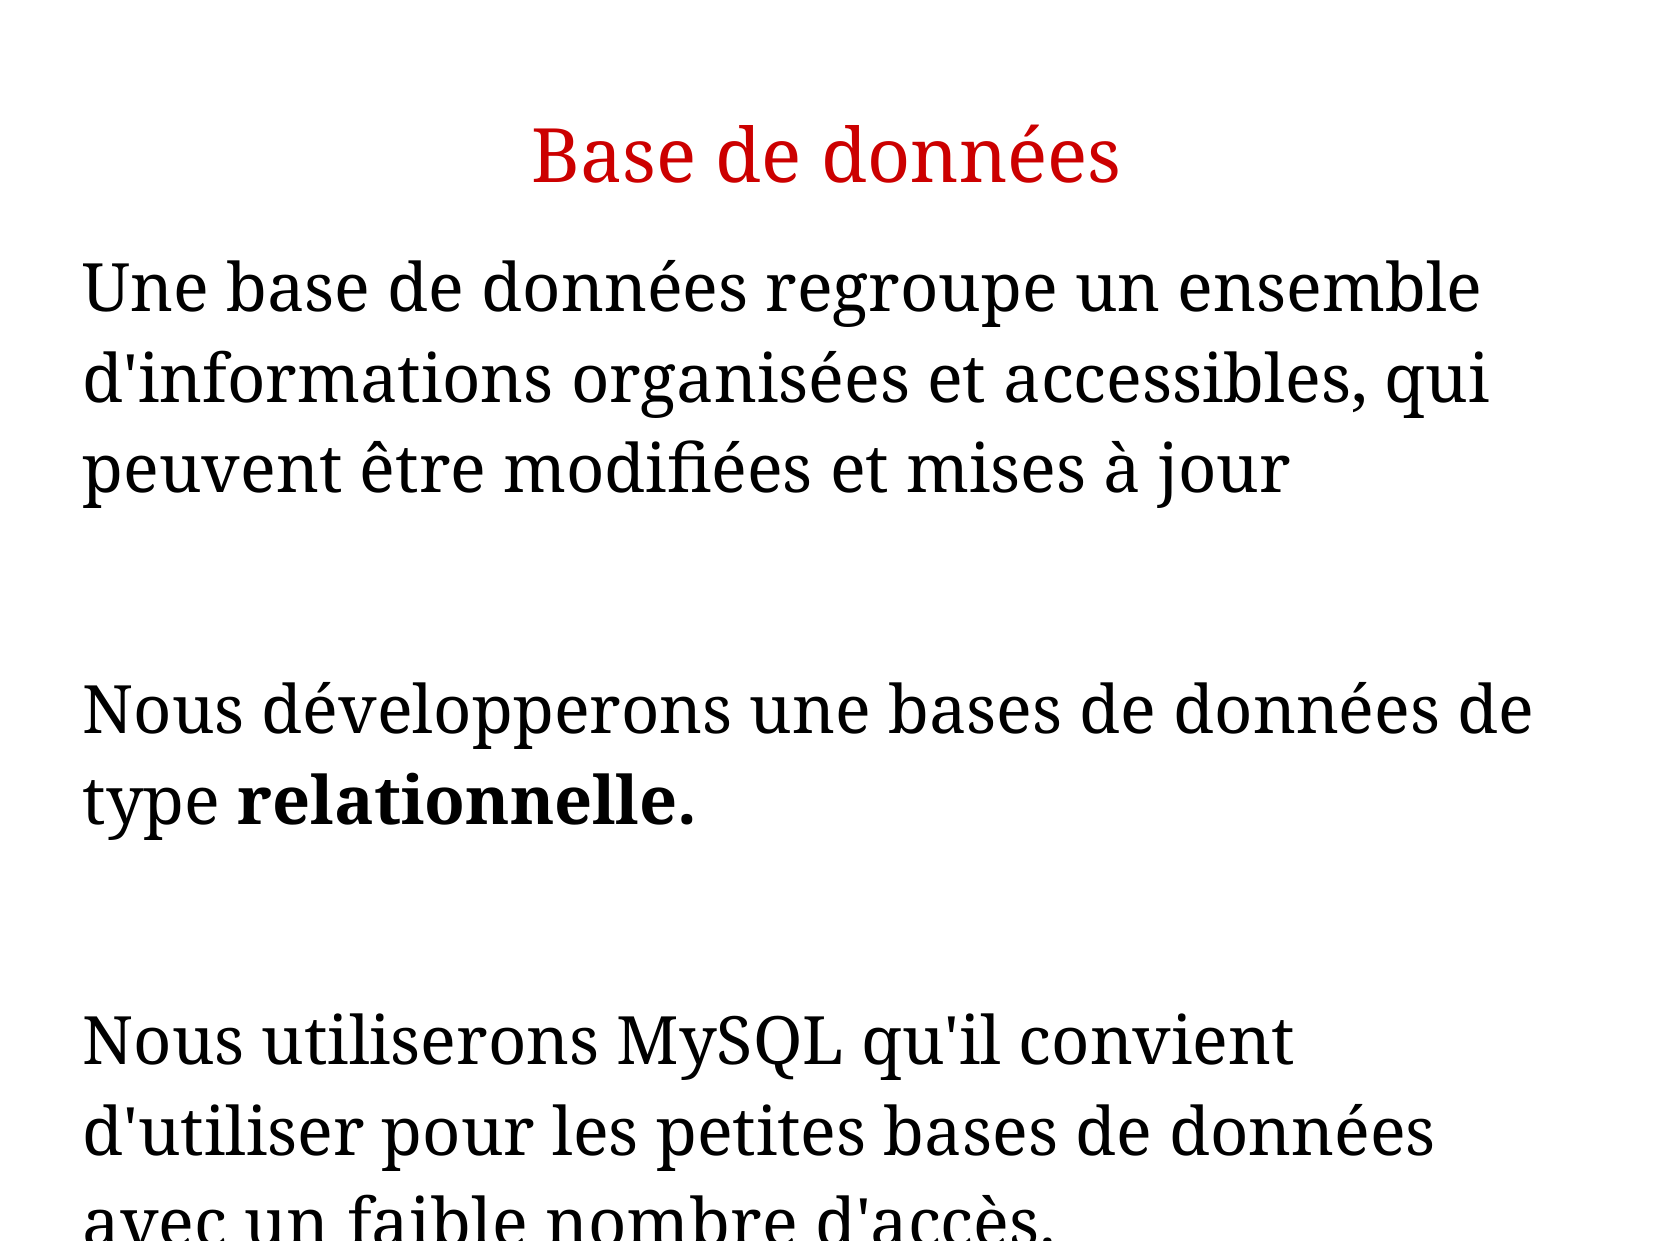

# Base de données
Une base de données regroupe un ensemble d'informations organisées et accessibles, qui peuvent être modifiées et mises à jour
Nous développerons une bases de données de type relationnelle.
Nous utiliserons MySQL qu'il convient d'utiliser pour les petites bases de données avec un faible nombre d'accès.